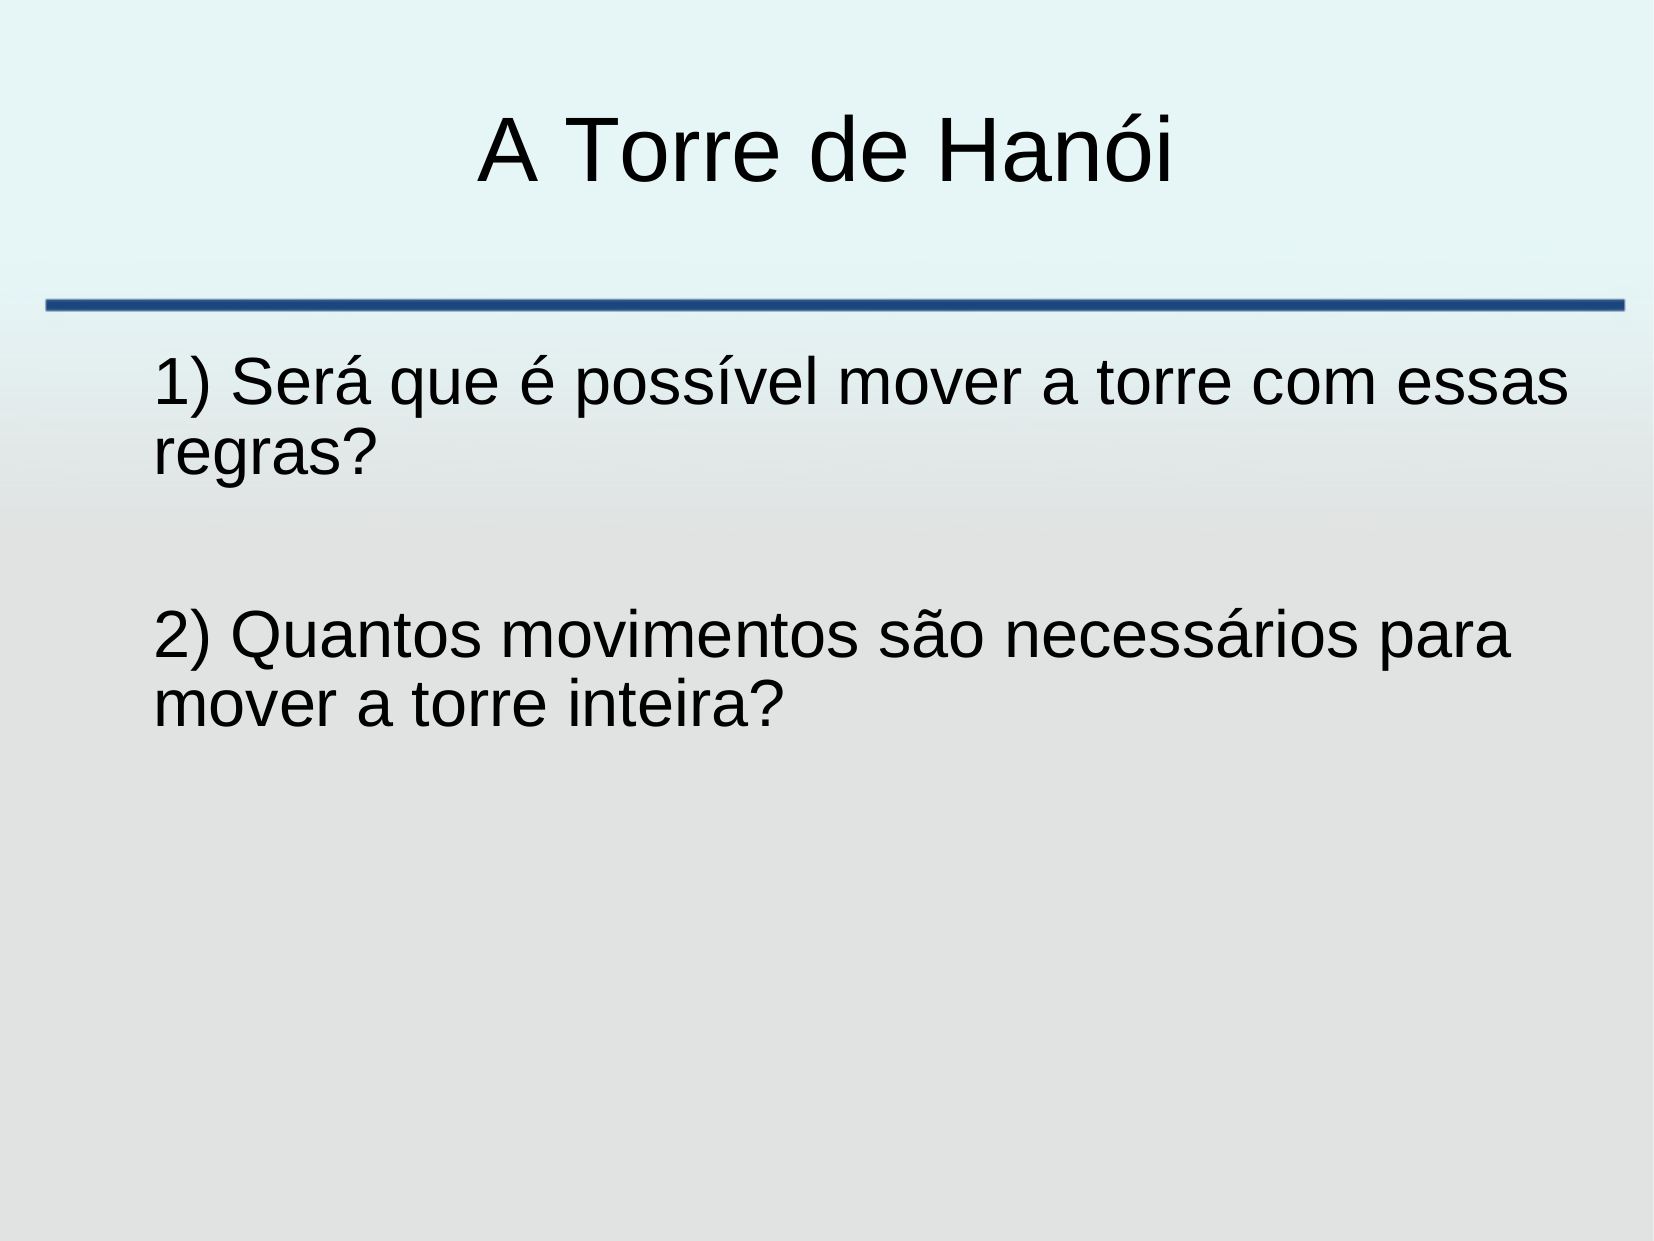

# A Torre de Hanói
1) Será que é possível mover a torre com essas regras?
2) Quantos movimentos são necessários para mover a torre inteira?